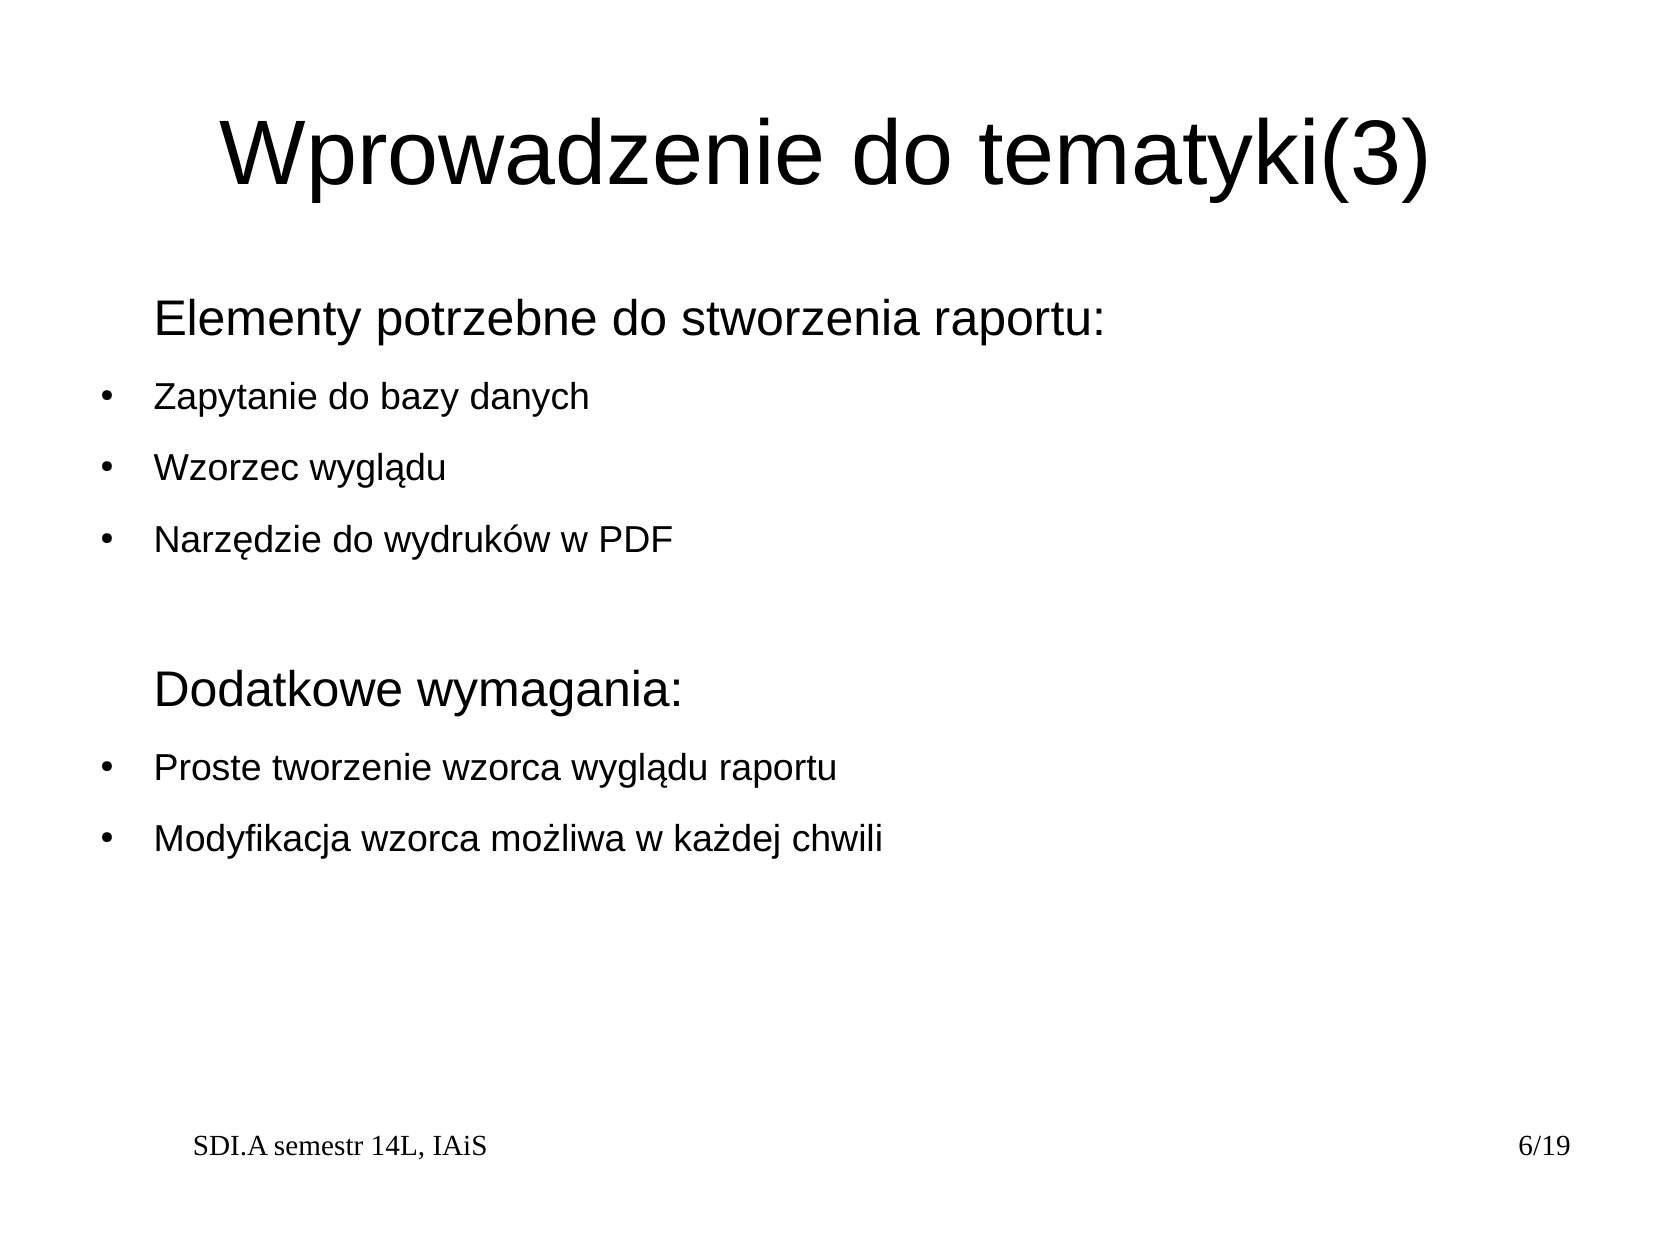

# Wprowadzenie do tematyki(3)
Elementy potrzebne do stworzenia raportu:
Zapytanie do bazy danych
Wzorzec wyglądu
Narzędzie do wydruków w PDF
Dodatkowe wymagania:
Proste tworzenie wzorca wyglądu raportu
Modyfikacja wzorca możliwa w każdej chwili
SDI.A semestr 14L, IAiS
6